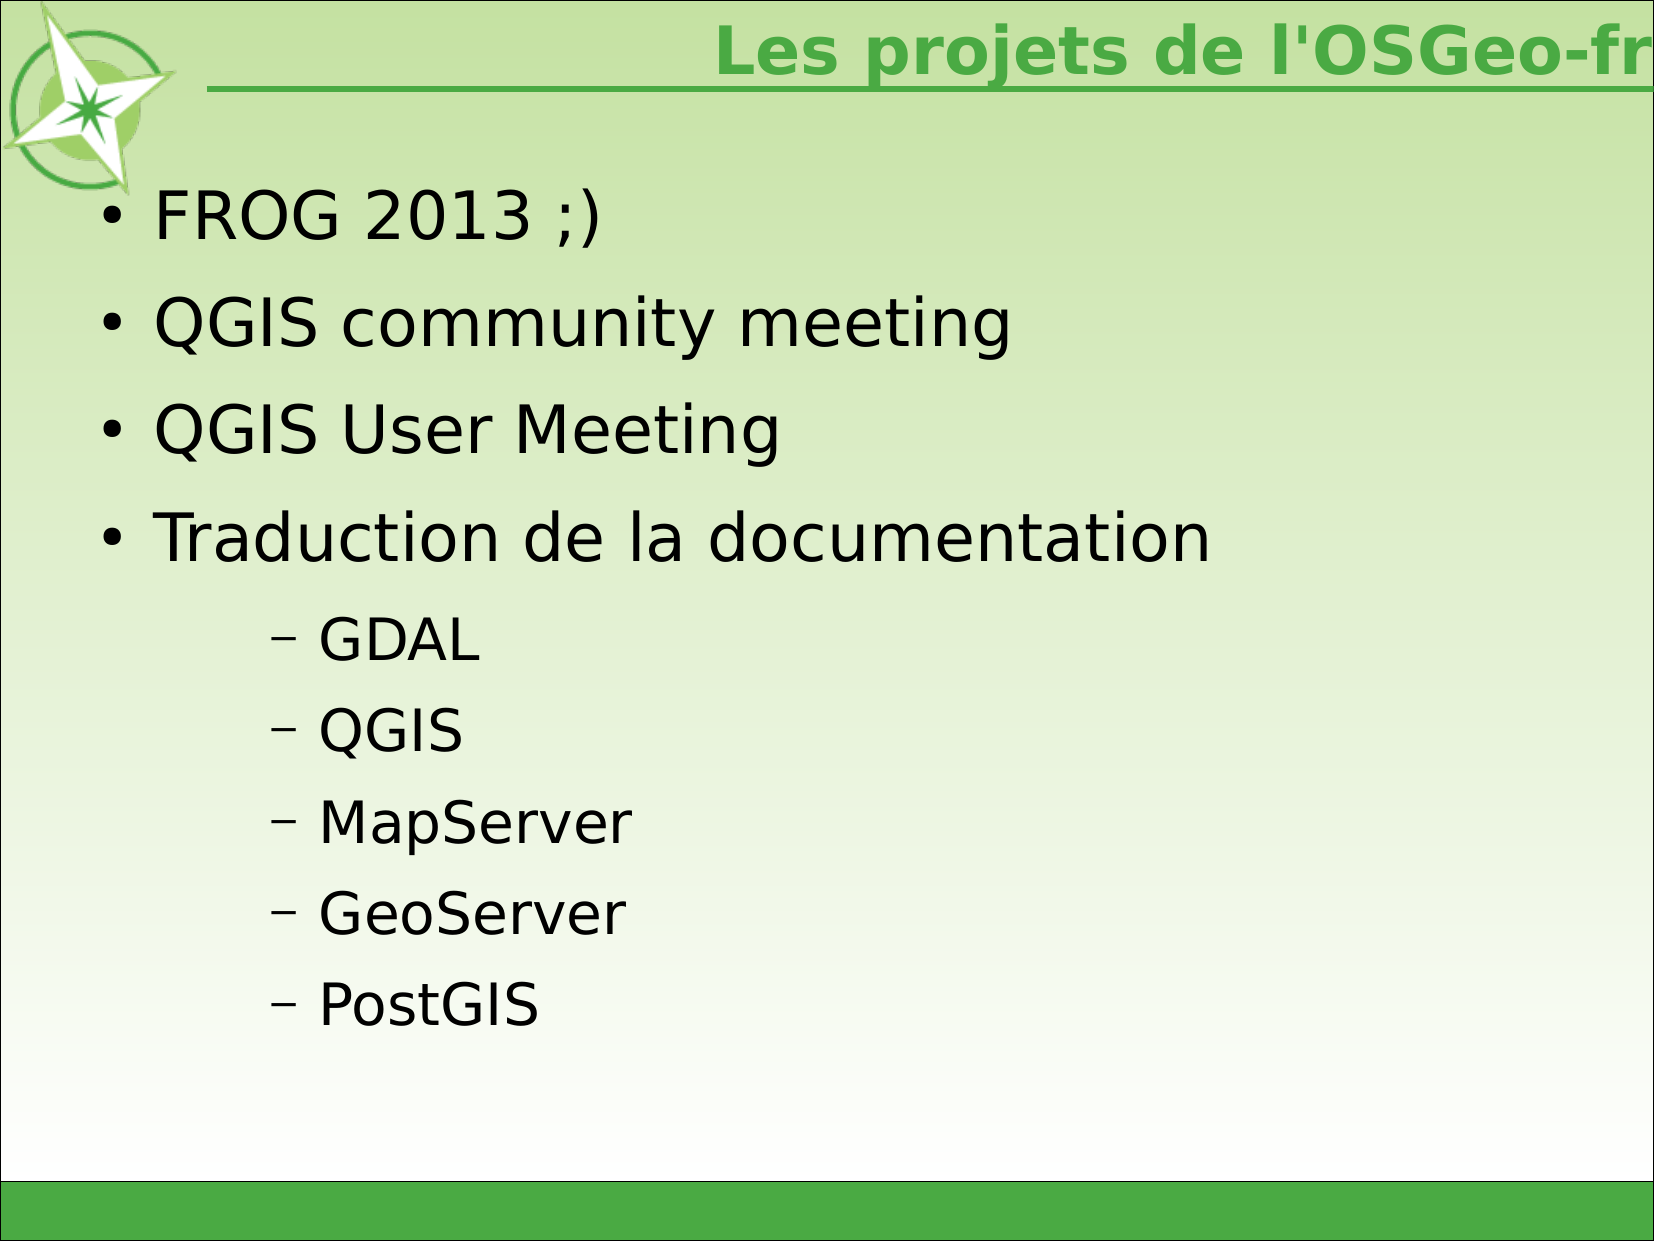

# Les projets de l'OSGeo-fr
FROG 2013 ;)
QGIS community meeting
QGIS User Meeting
Traduction de la documentation
GDAL
QGIS
MapServer
GeoServer
PostGIS